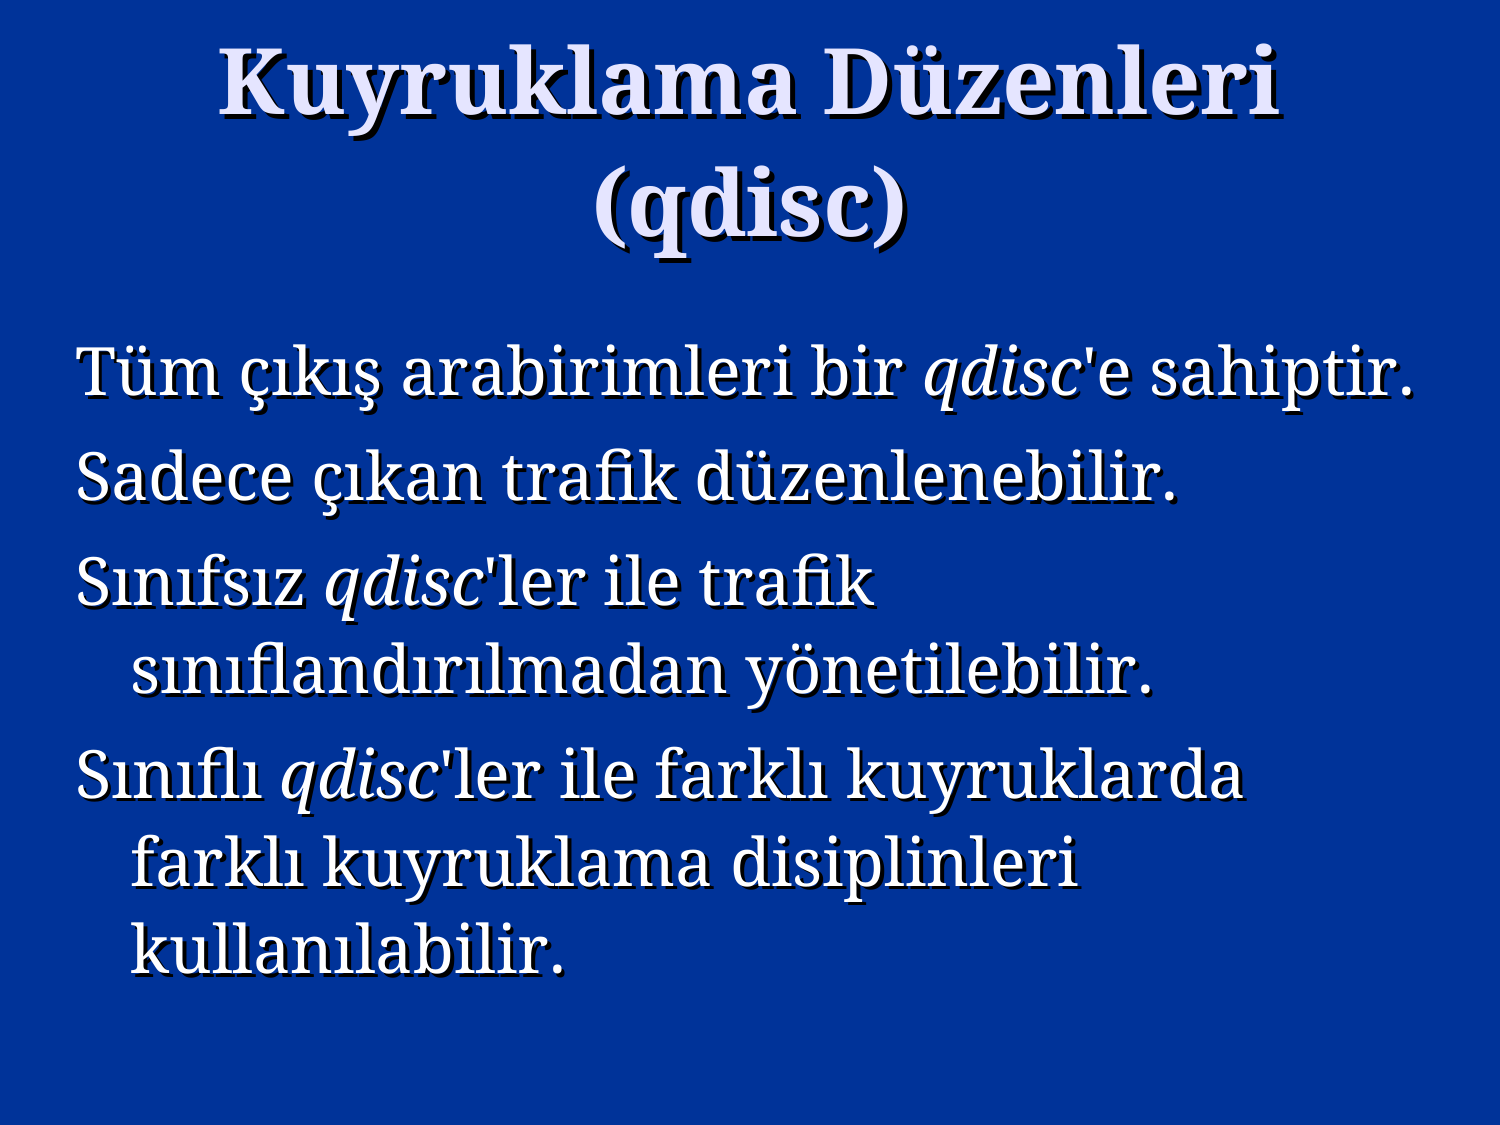

# Kuyruklama Düzenleri (qdisc)
Tüm çıkış arabirimleri bir qdisc'e sahiptir.
Sadece çıkan trafik düzenlenebilir.
Sınıfsız qdisc'ler ile trafik sınıflandırılmadan yönetilebilir.
Sınıflı qdisc'ler ile farklı kuyruklarda farklı kuyruklama disiplinleri kullanılabilir.